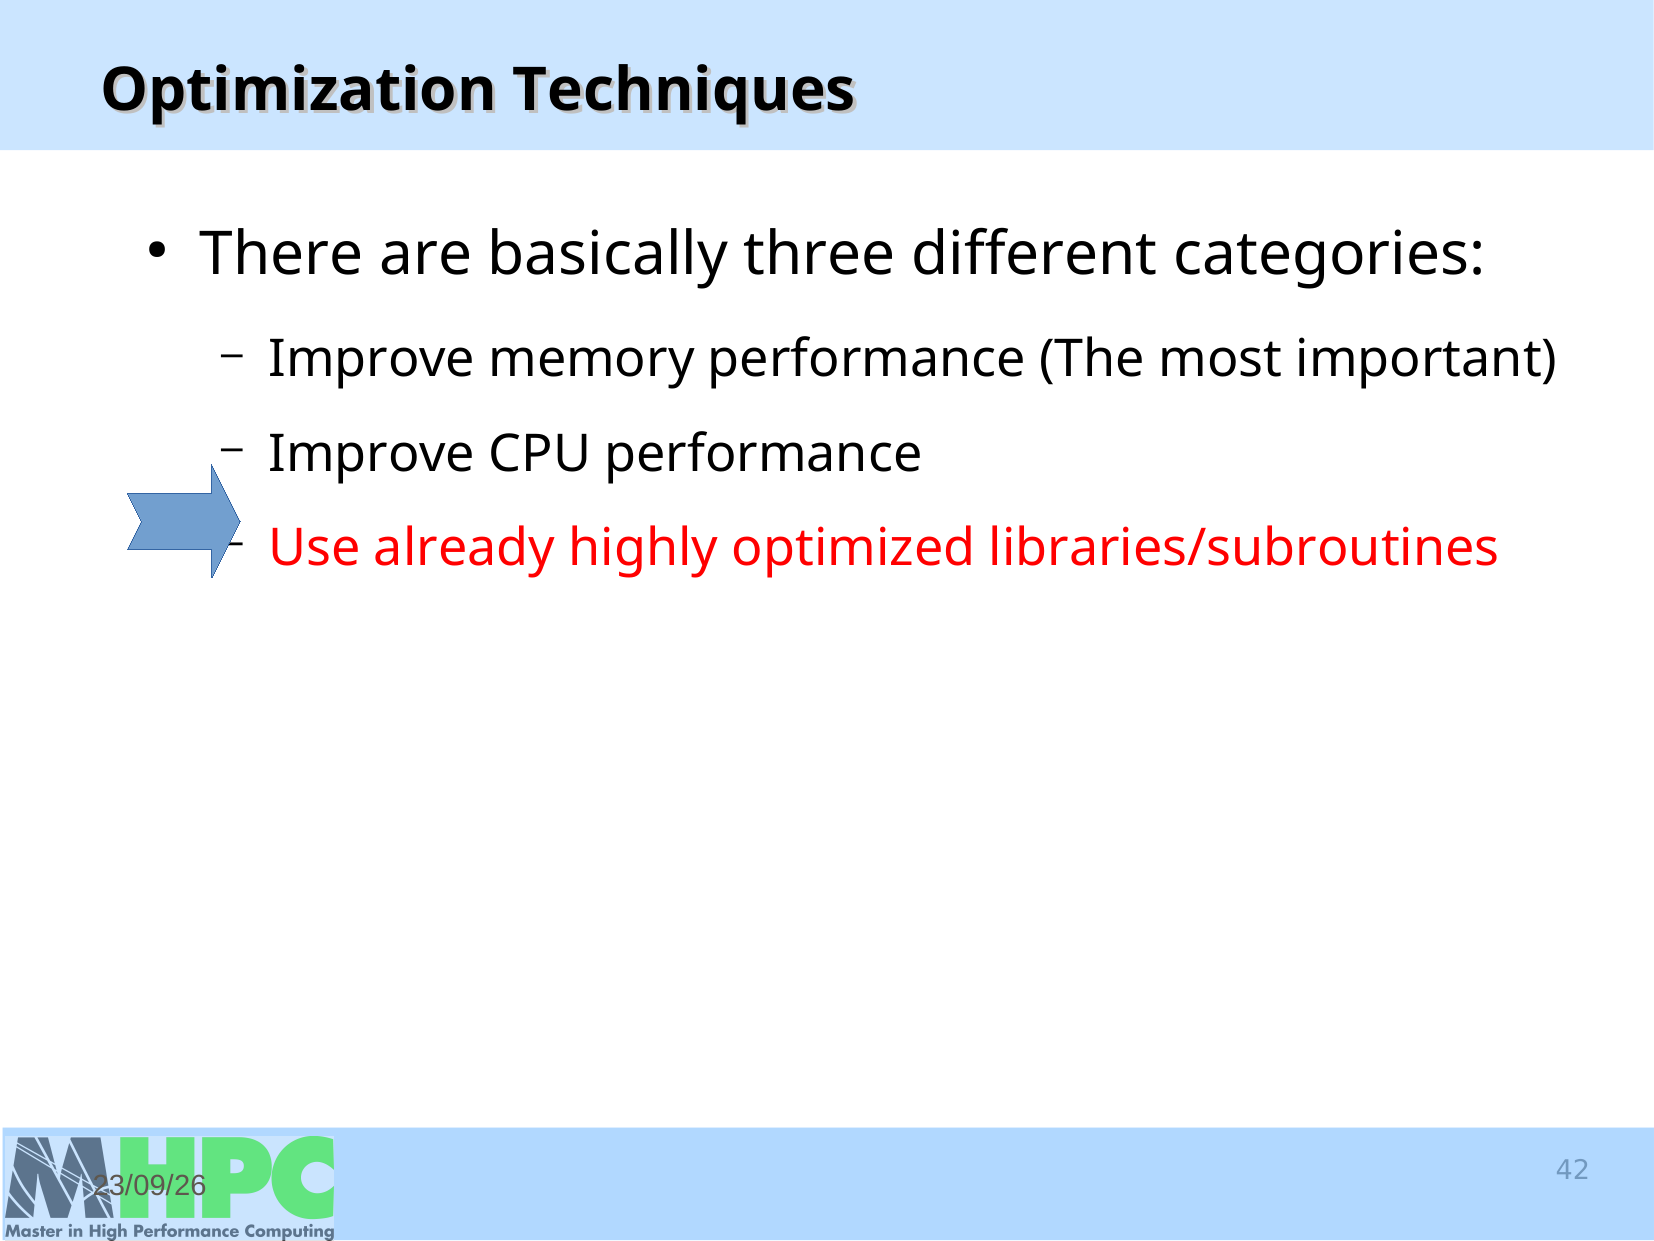

# Optimization Techniques
There are basically three different categories:
Improve memory performance (The most important)
Improve CPU performance
Use already highly optimized libraries/subroutines
42